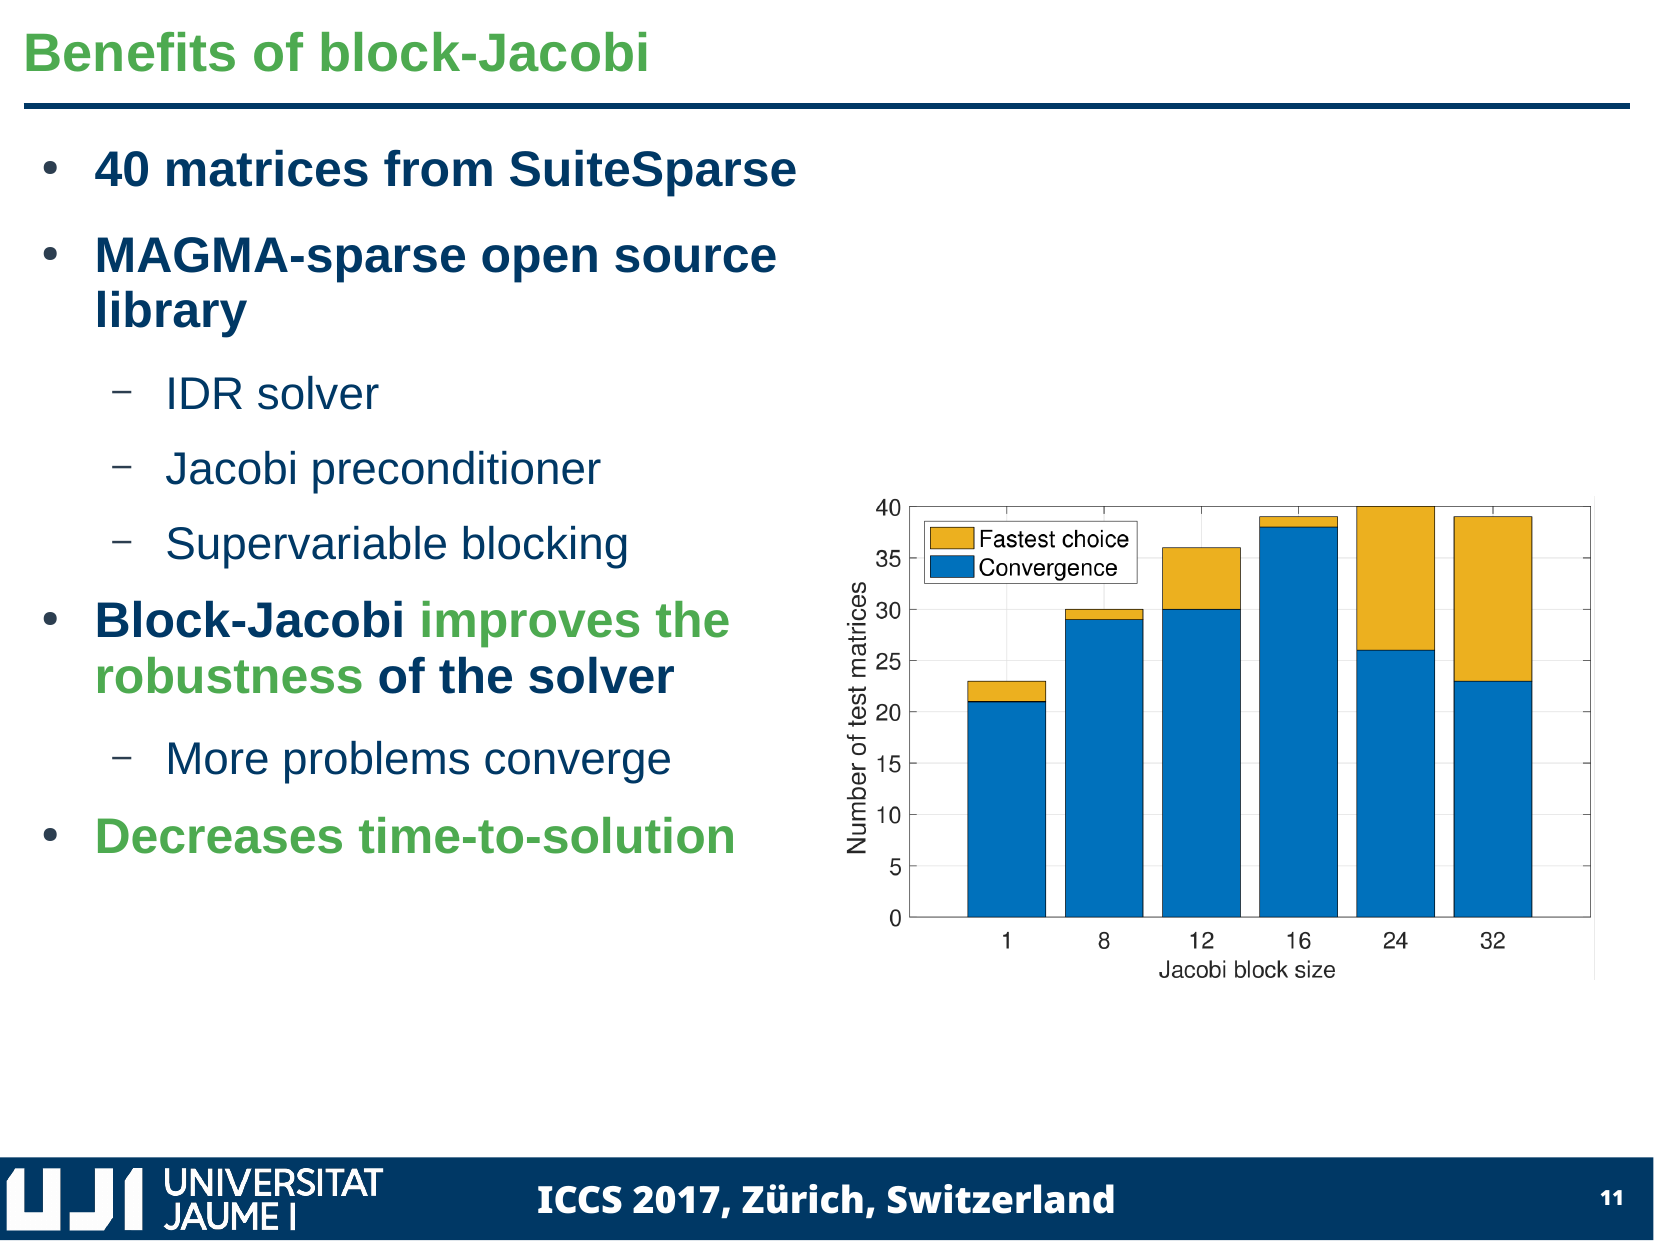

# Benefits of block-Jacobi
40 matrices from SuiteSparse
MAGMA-sparse open source library
IDR solver
Jacobi preconditioner
Supervariable blocking
Block-Jacobi improves the robustness of the solver
More problems converge
Decreases time-to-solution
ICCS 2017, Zürich, Switzerland
11